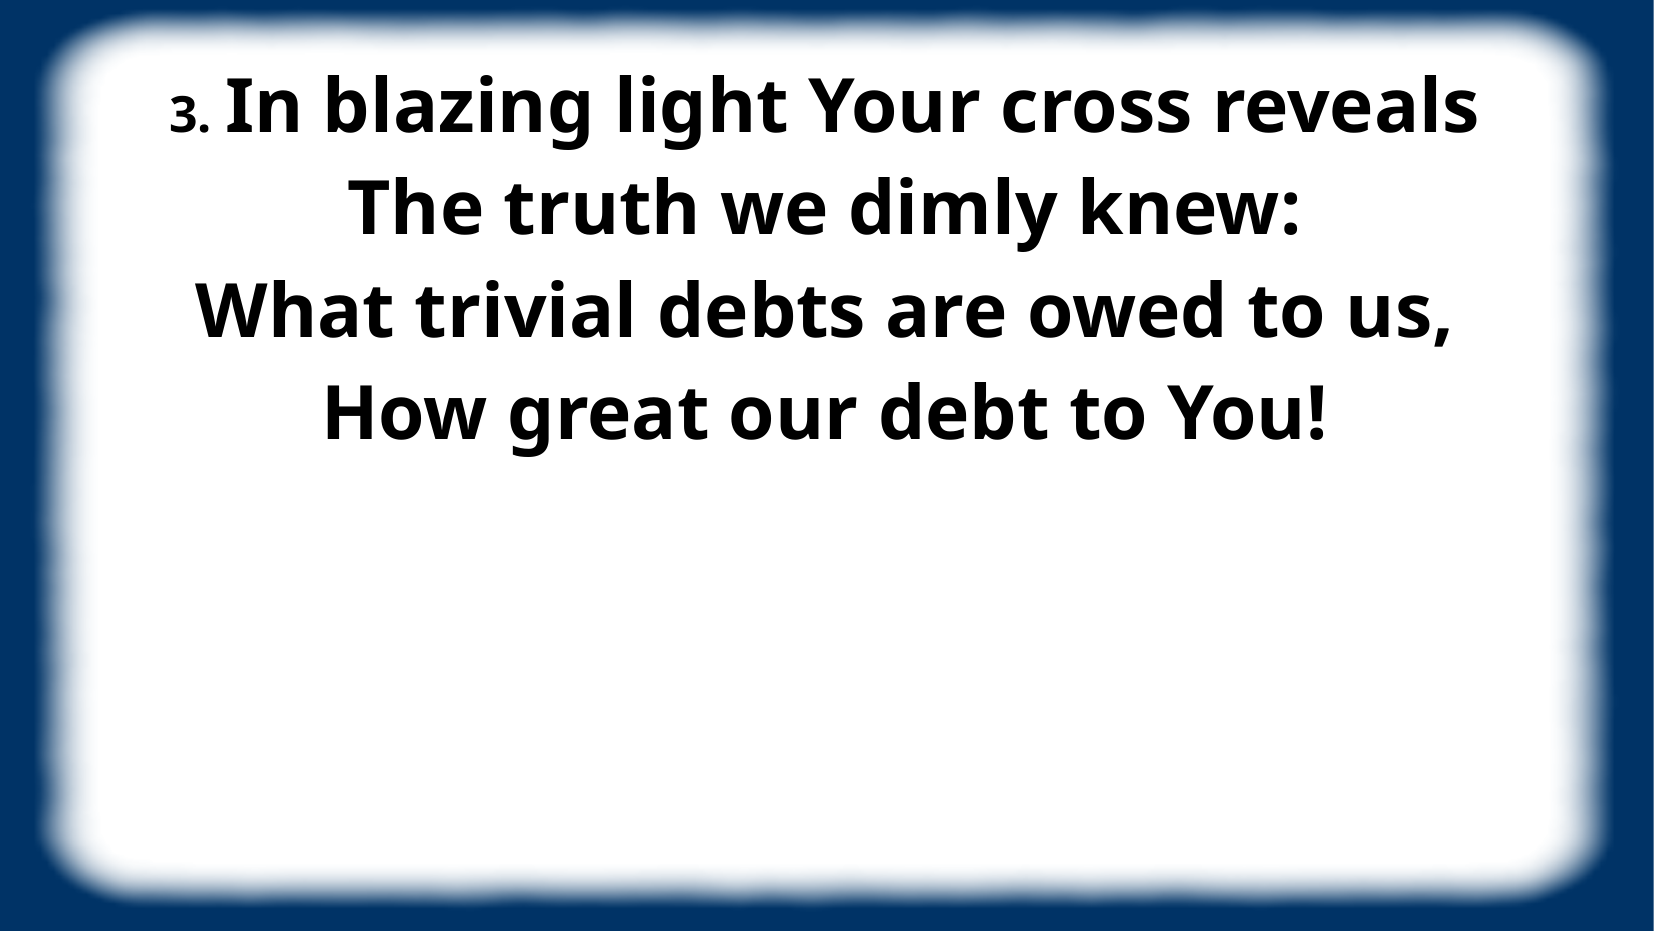

3. In blazing light Your cross reveals
The truth we dimly knew:
What trivial debts are owed to us,
How great our debt to You!